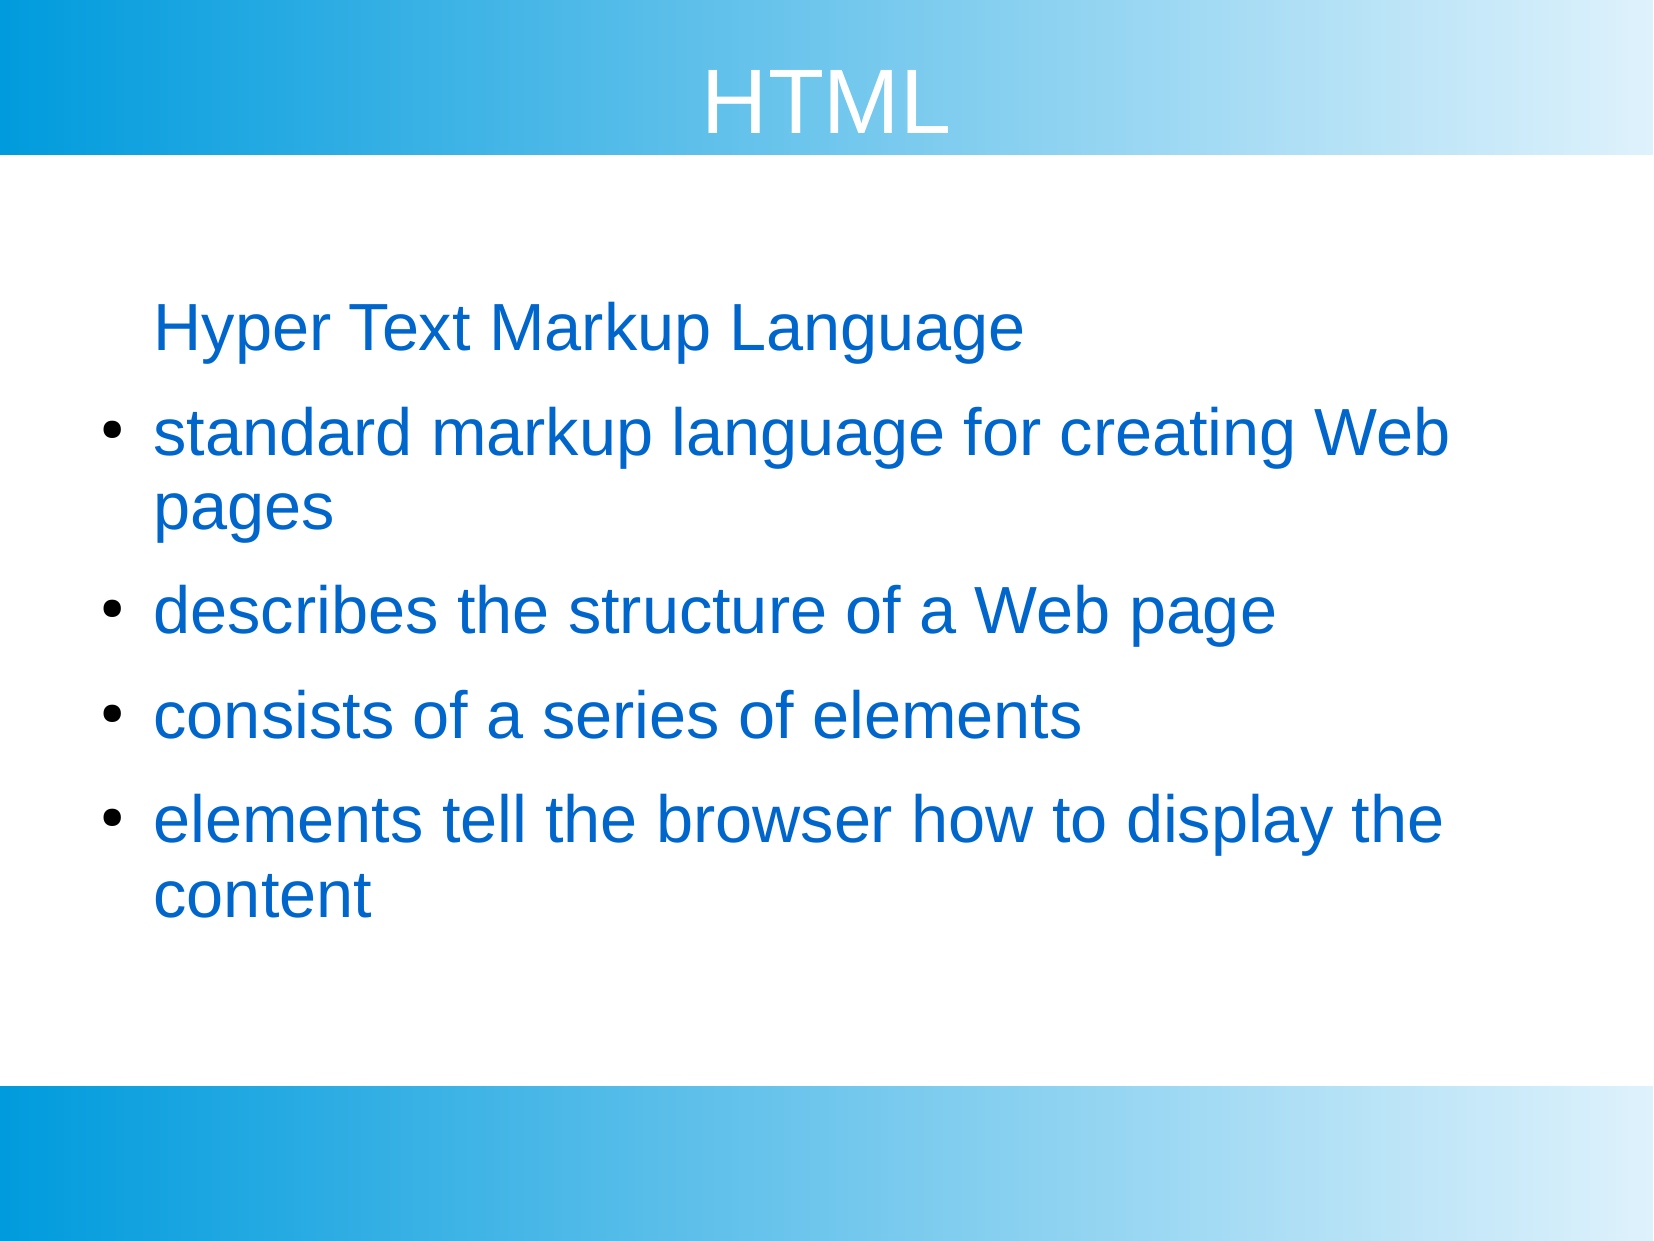

# HTML
Hyper Text Markup Language
standard markup language for creating Web pages
describes the structure of a Web page
consists of a series of elements
elements tell the browser how to display the content